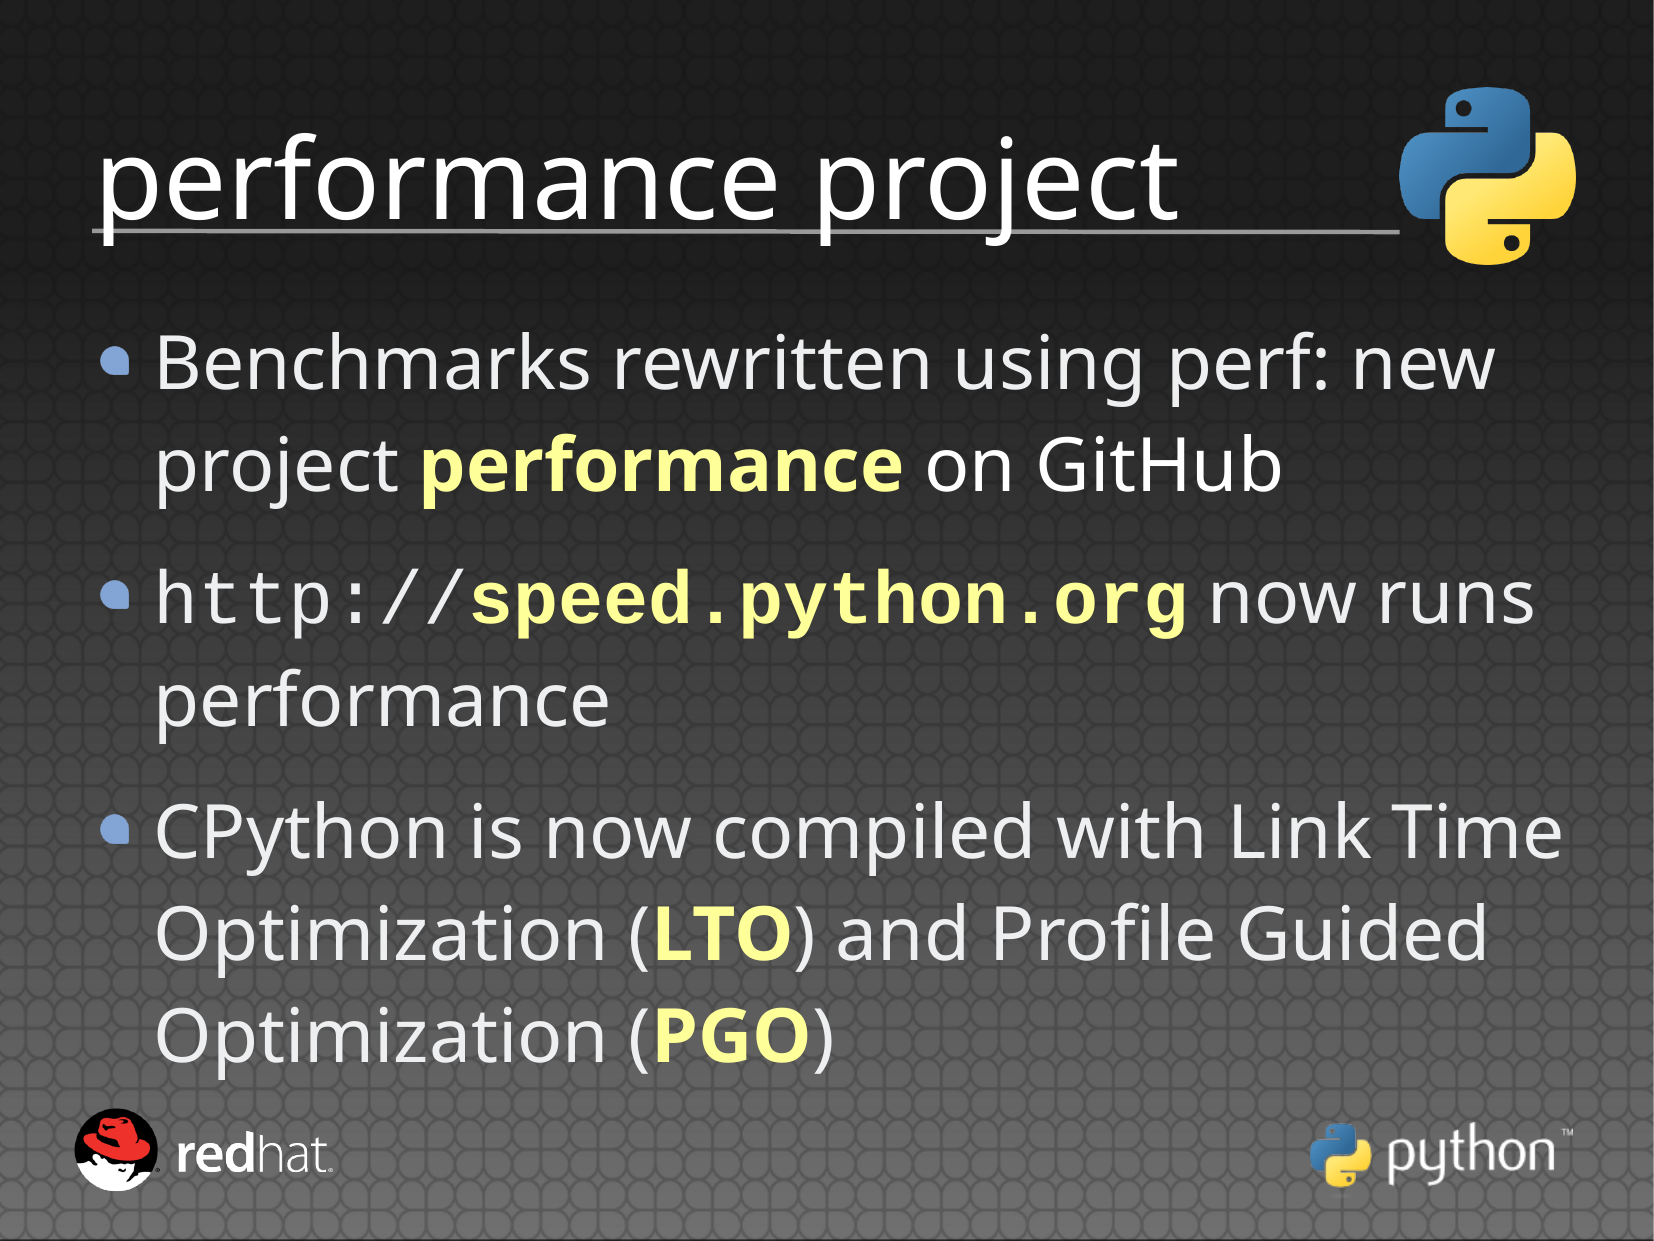

performance project
# Benchmarks rewritten using perf: new project performance on GitHub
http://speed.python.org now runs performance
CPython is now compiled with Link Time Optimization (LTO) and Profile Guided Optimization (PGO)